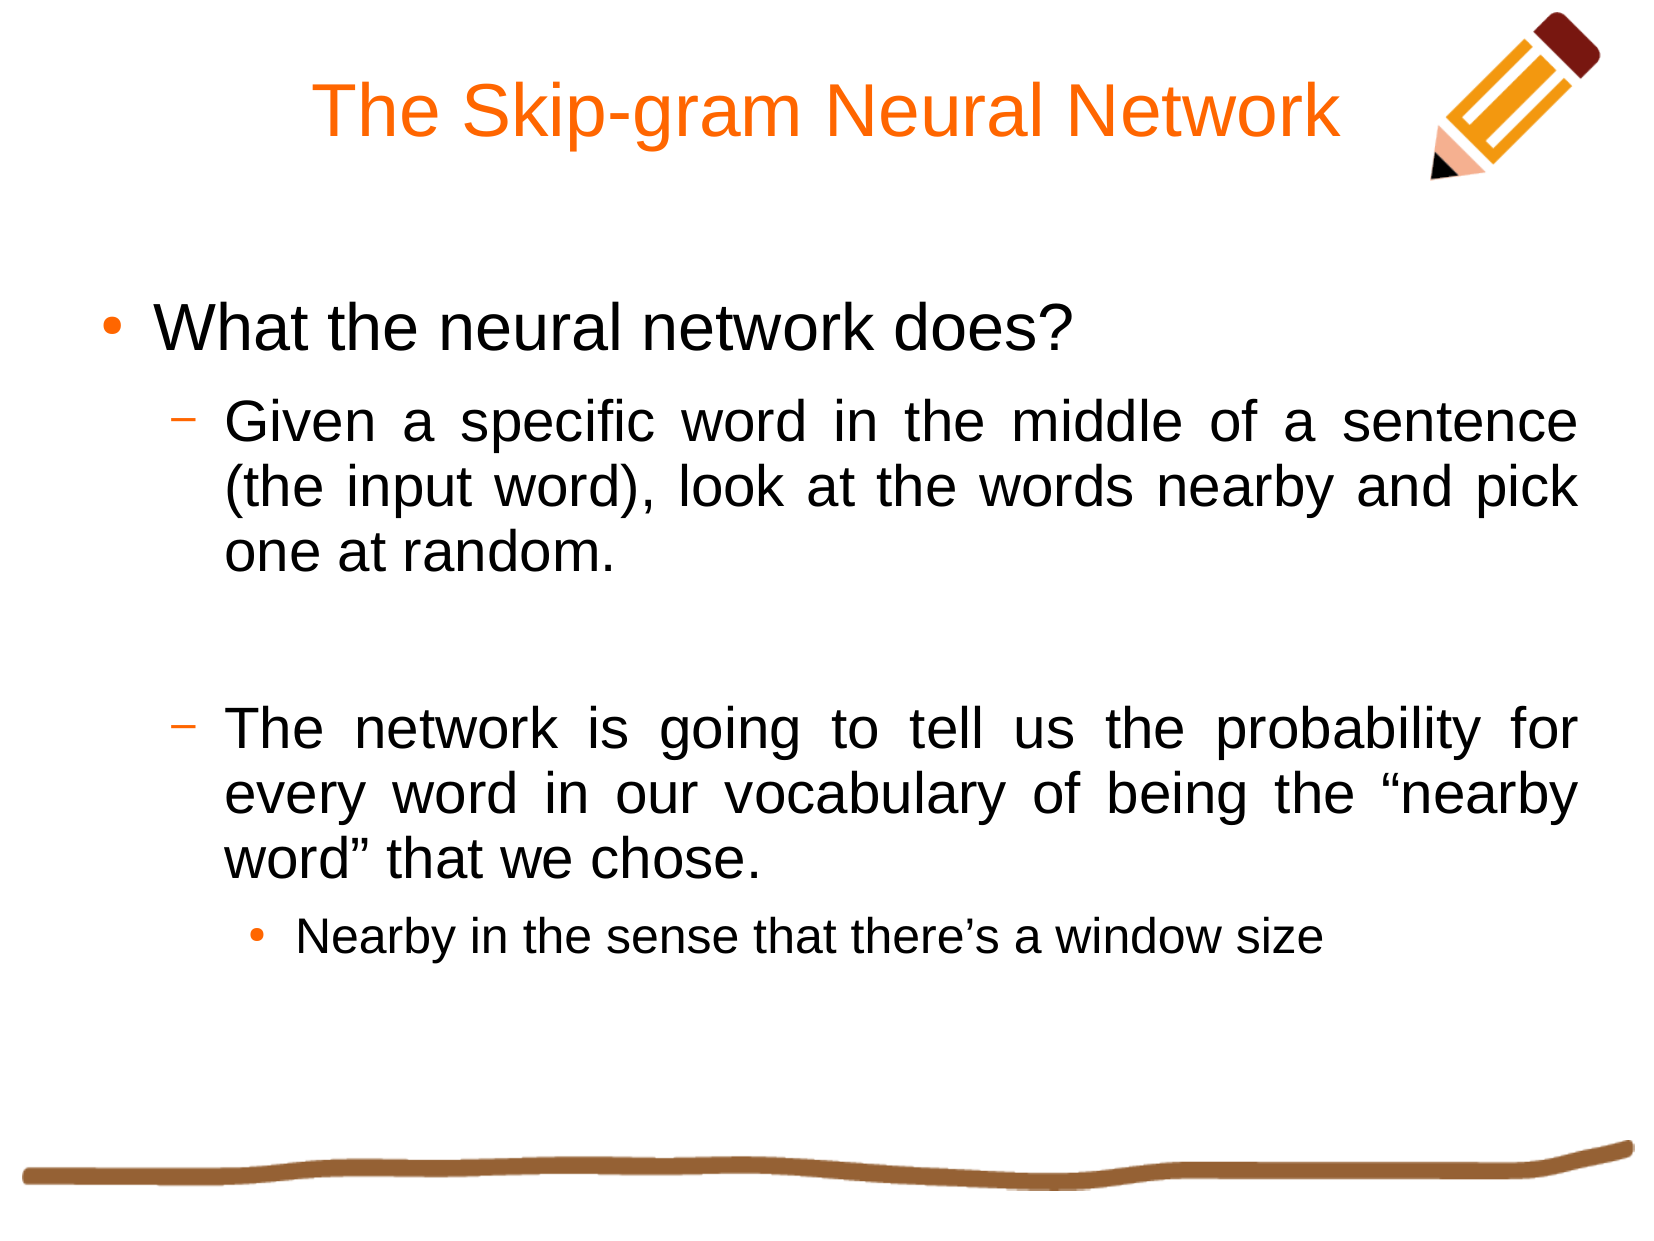

# The Skip-gram Neural Network
What the neural network does?
Given a specific word in the middle of a sentence (the input word), look at the words nearby and pick one at random.
The network is going to tell us the probability for every word in our vocabulary of being the “nearby word” that we chose.
Nearby in the sense that there’s a window size